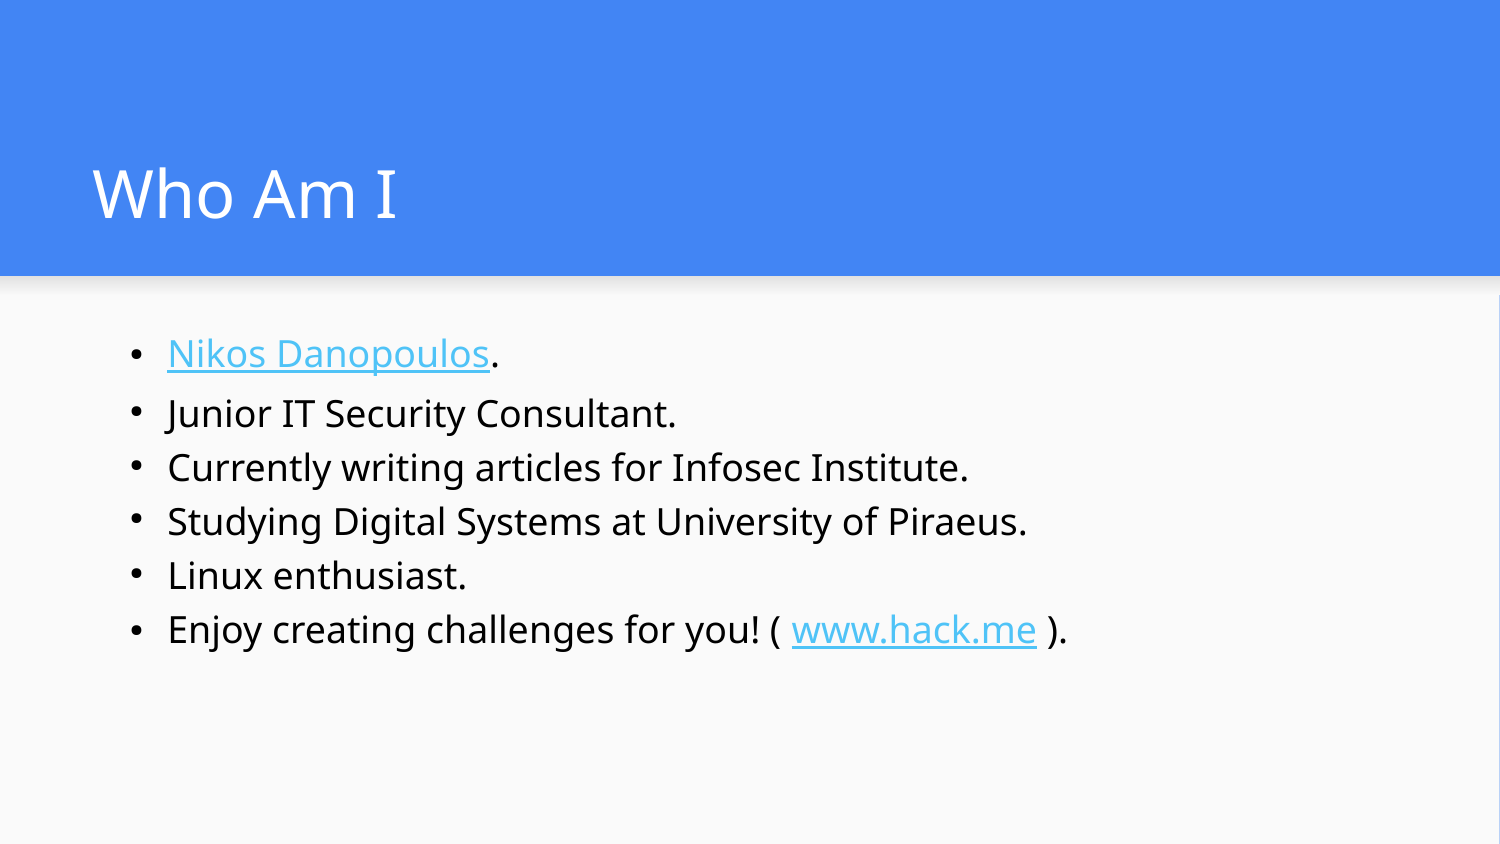

# Who Am I
Nikos Danopoulos.
Junior IT Security Consultant.
Currently writing articles for Infosec Institute.
Studying Digital Systems at University of Piraeus.
Linux enthusiast.
Enjoy creating challenges for you! ( www.hack.me ).